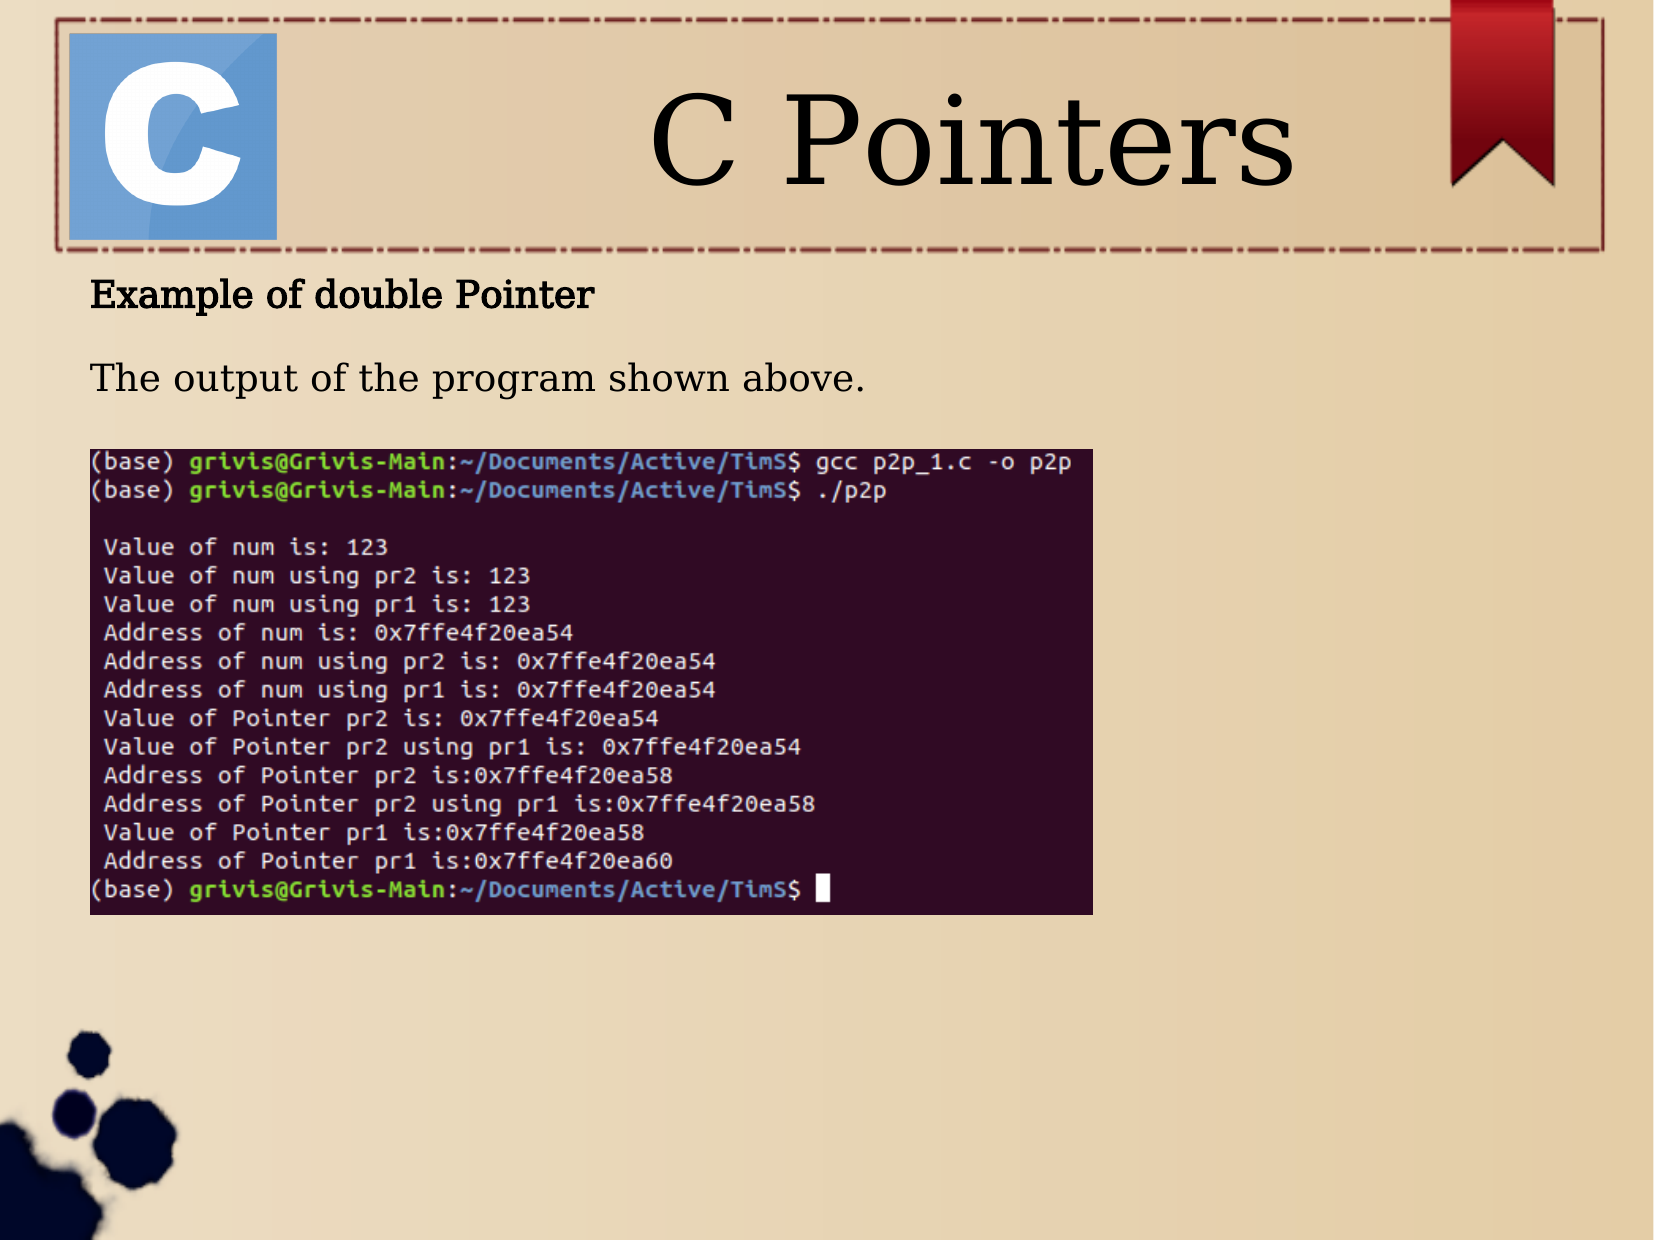

# C Pointers
Example of double Pointer
The output of the program shown above.